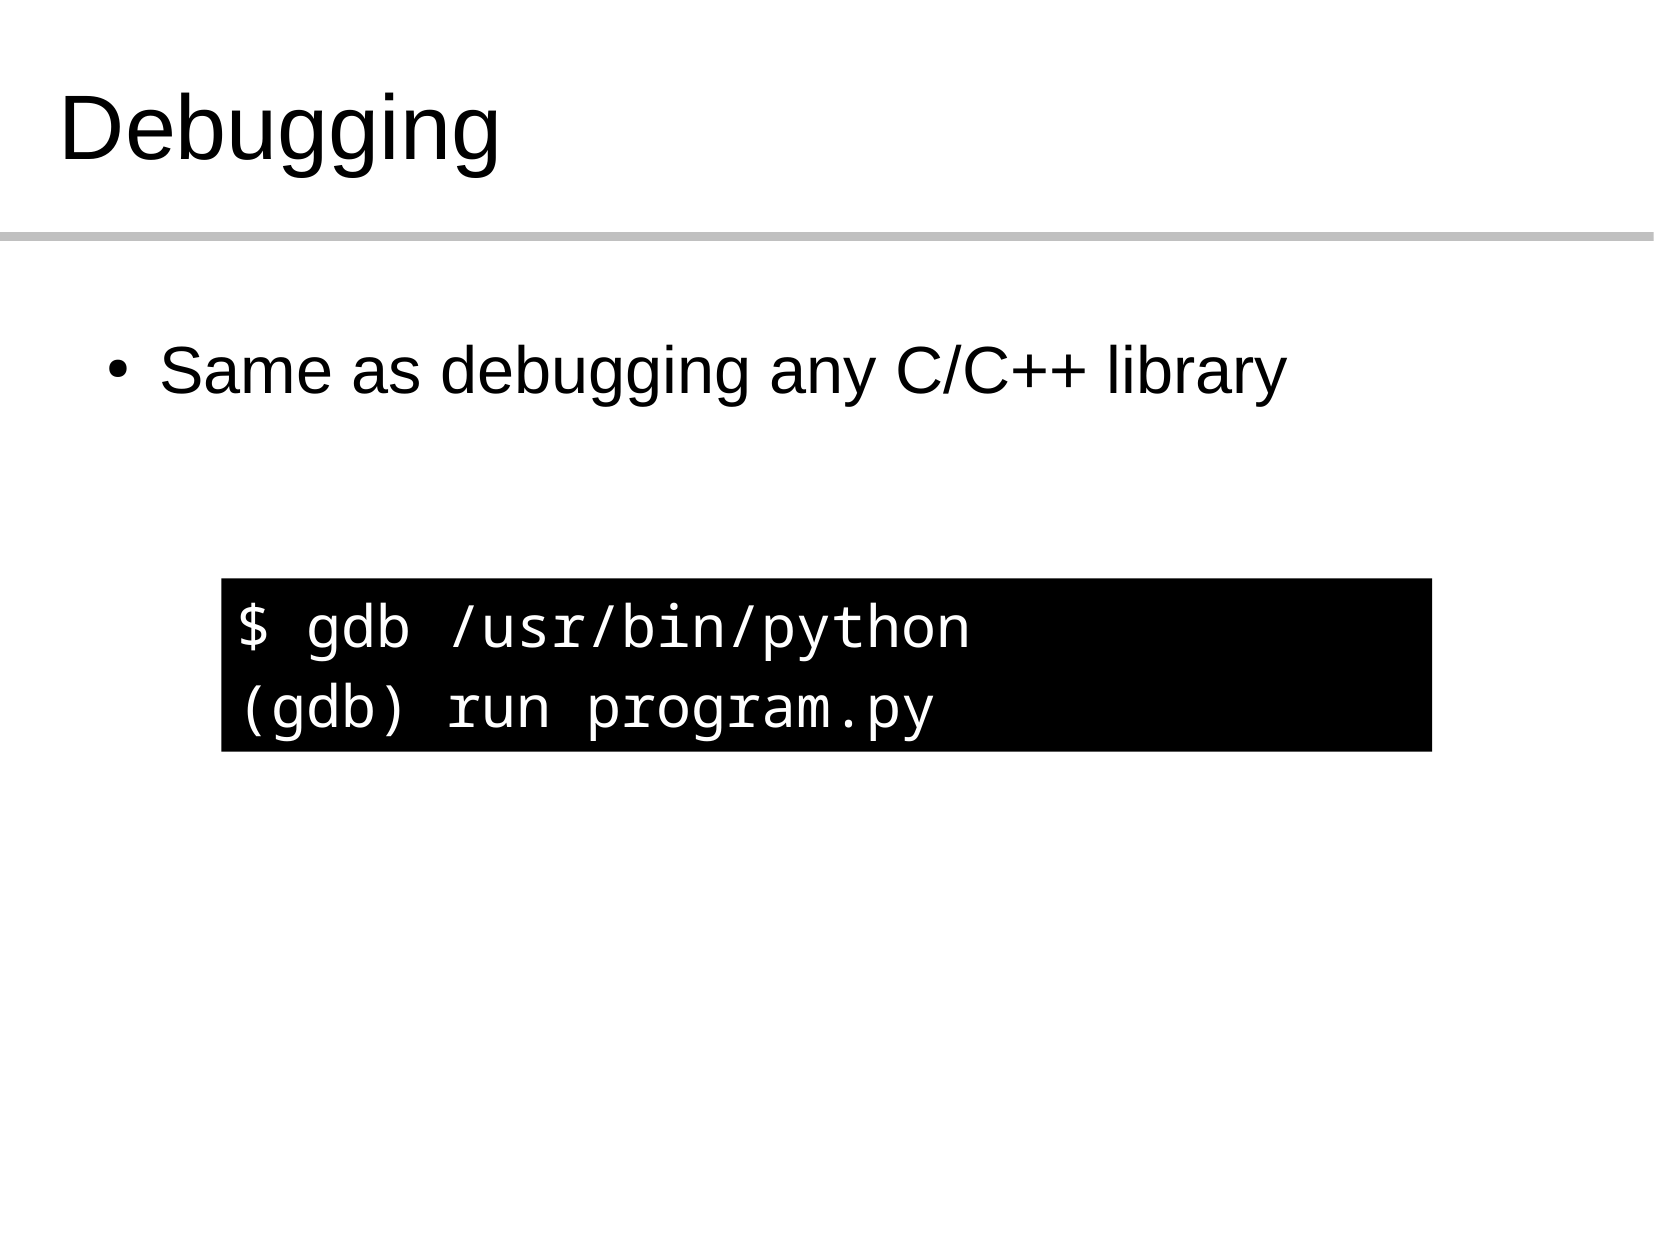

# Debugging
Same as debugging any C/C++ library
$ gdb /usr/bin/python
(gdb) run program.py